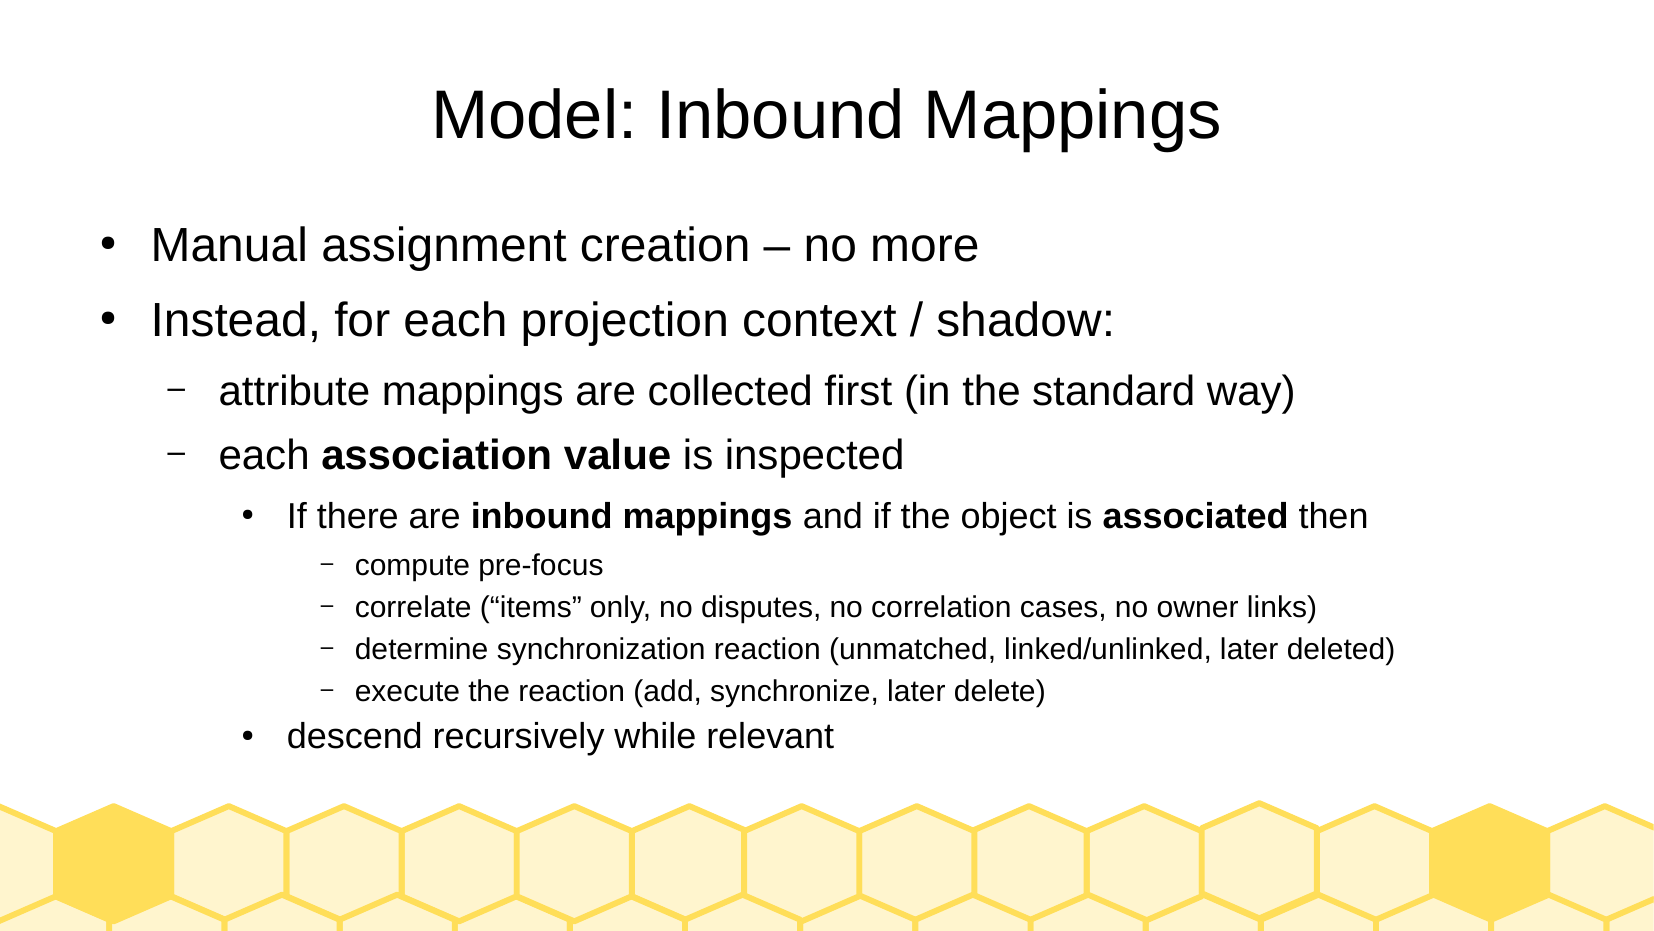

# Model: Inbound Mappings
Manual assignment creation – no more
Instead, for each projection context / shadow:
attribute mappings are collected first (in the standard way)
each association value is inspected
If there are inbound mappings and if the object is associated then
compute pre-focus
correlate (“items” only, no disputes, no correlation cases, no owner links)
determine synchronization reaction (unmatched, linked/unlinked, later deleted)
execute the reaction (add, synchronize, later delete)
descend recursively while relevant